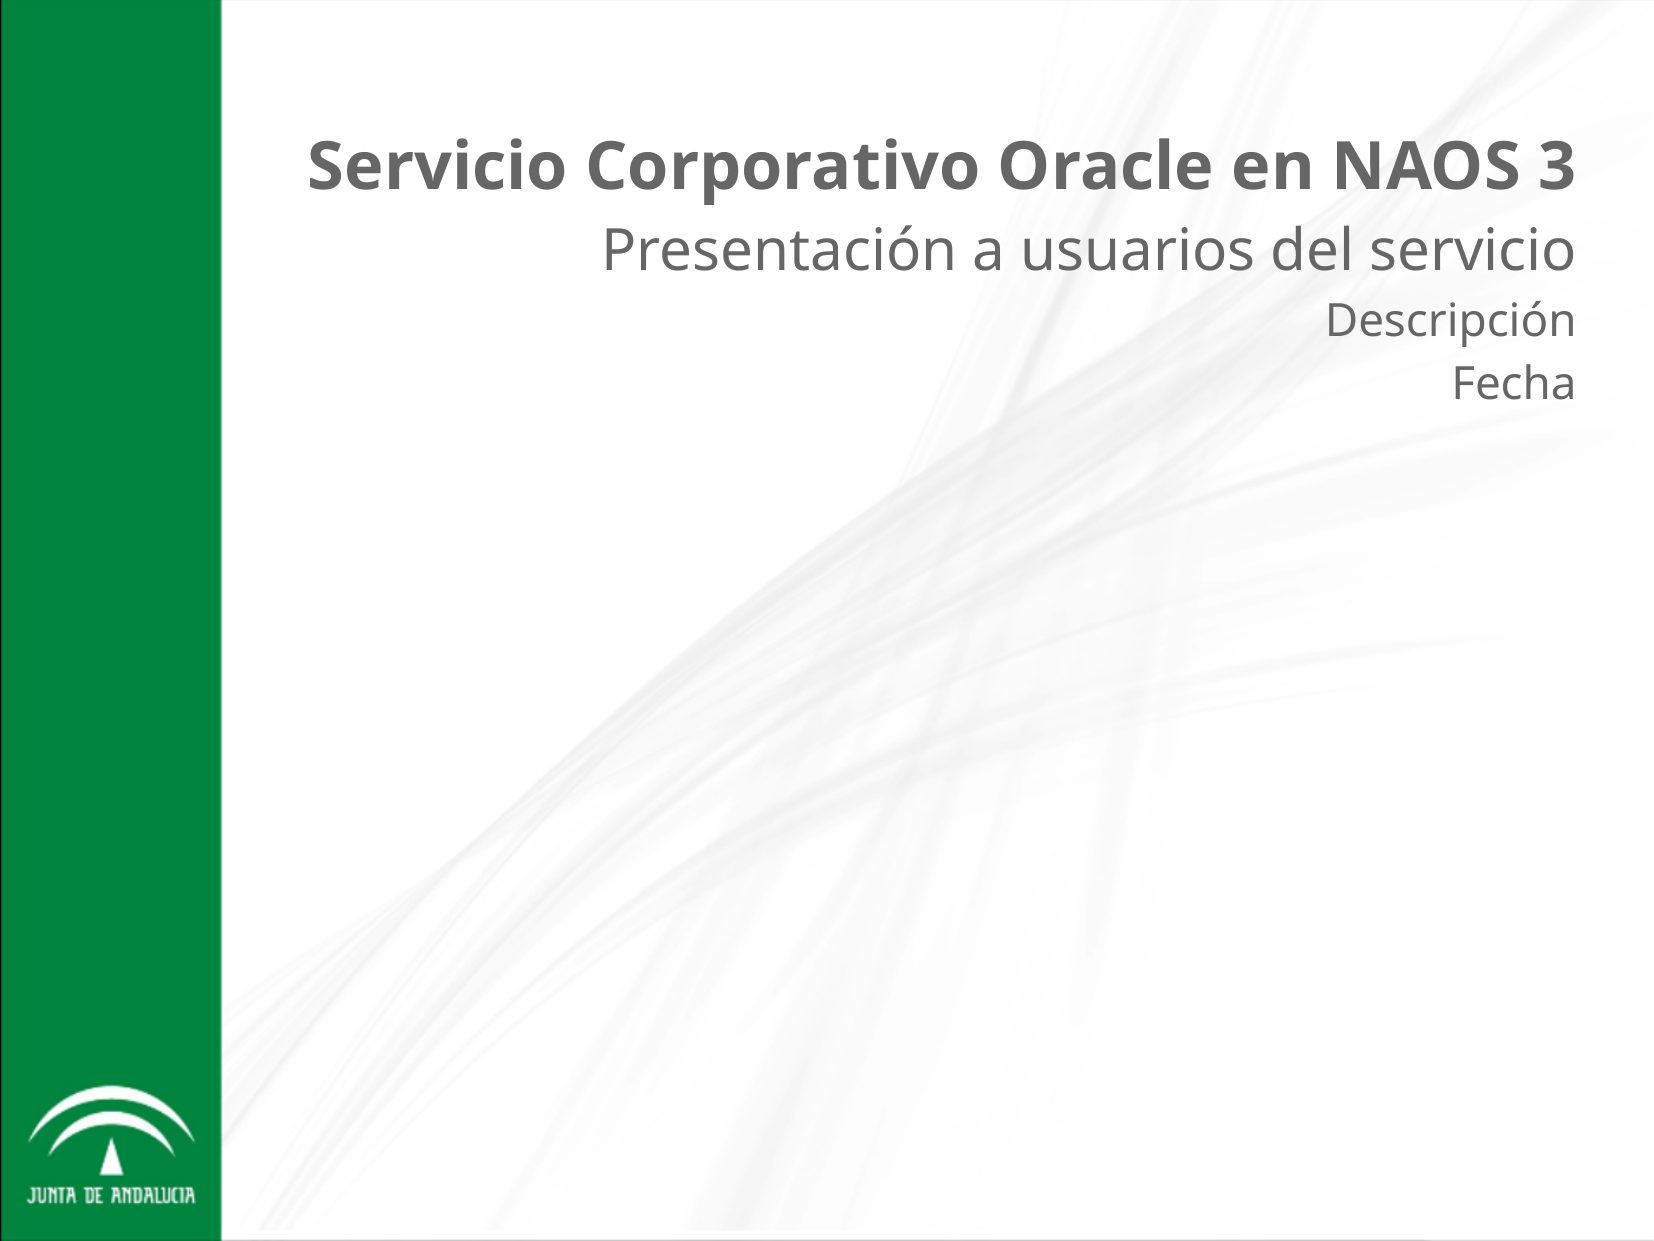

# Servicio Corporativo Oracle en NAOS 3
Presentación a usuarios del servicio
Descripción
Fecha